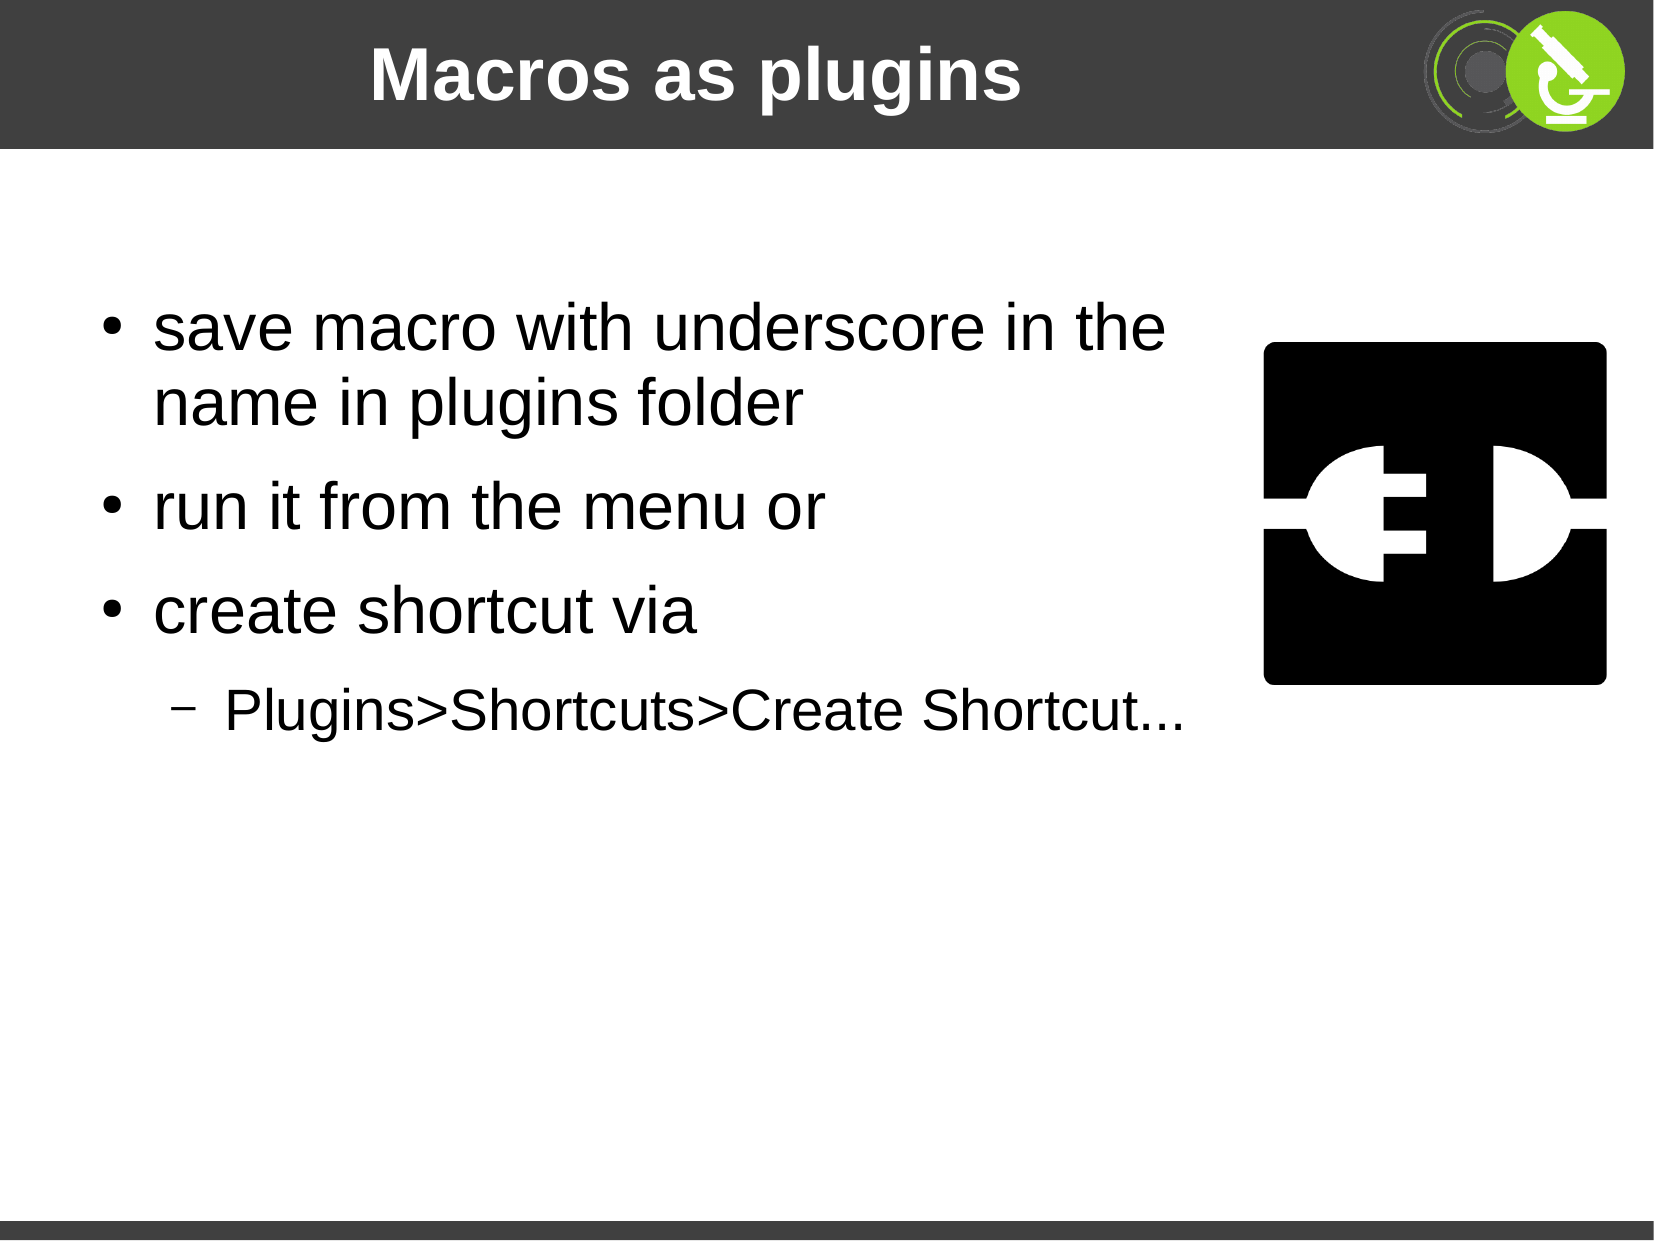

# Macros as plugins
save macro with underscore in the name in plugins folder
run it from the menu or
create shortcut via
Plugins>Shortcuts>Create Shortcut...